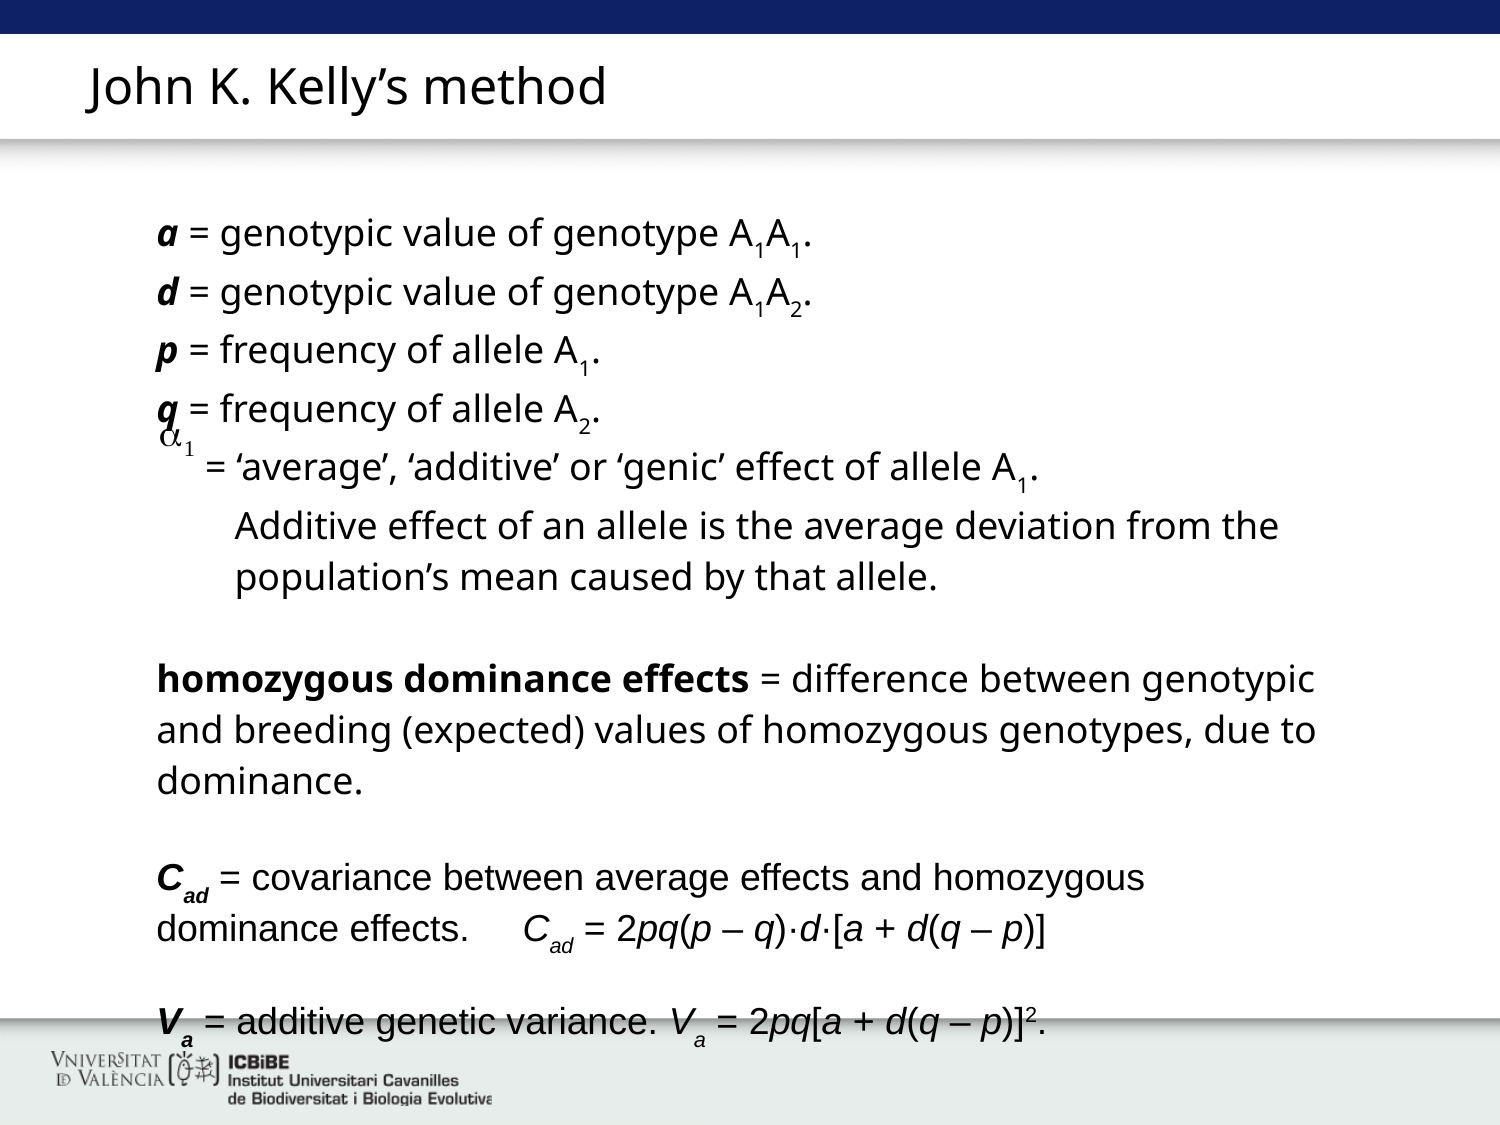

# John K. Kelly’s method
a = genotypic value of genotype A1A1.
d = genotypic value of genotype A1A2.
p = frequency of allele A1.
q = frequency of allele A2.
 = ‘average’, ‘additive’ or ‘genic’ effect of allele A1.
 Additive effect of an allele is the average deviation from the
 population’s mean caused by that allele.
homozygous dominance effects = difference between genotypic and breeding (expected) values of homozygous genotypes, due to dominance.
Cad = covariance between average effects and homozygous dominance effects. Cad = 2pq(p – q)·d·[a + d(q – p)]
Va = additive genetic variance. Va = 2pq[a + d(q – p)]2.